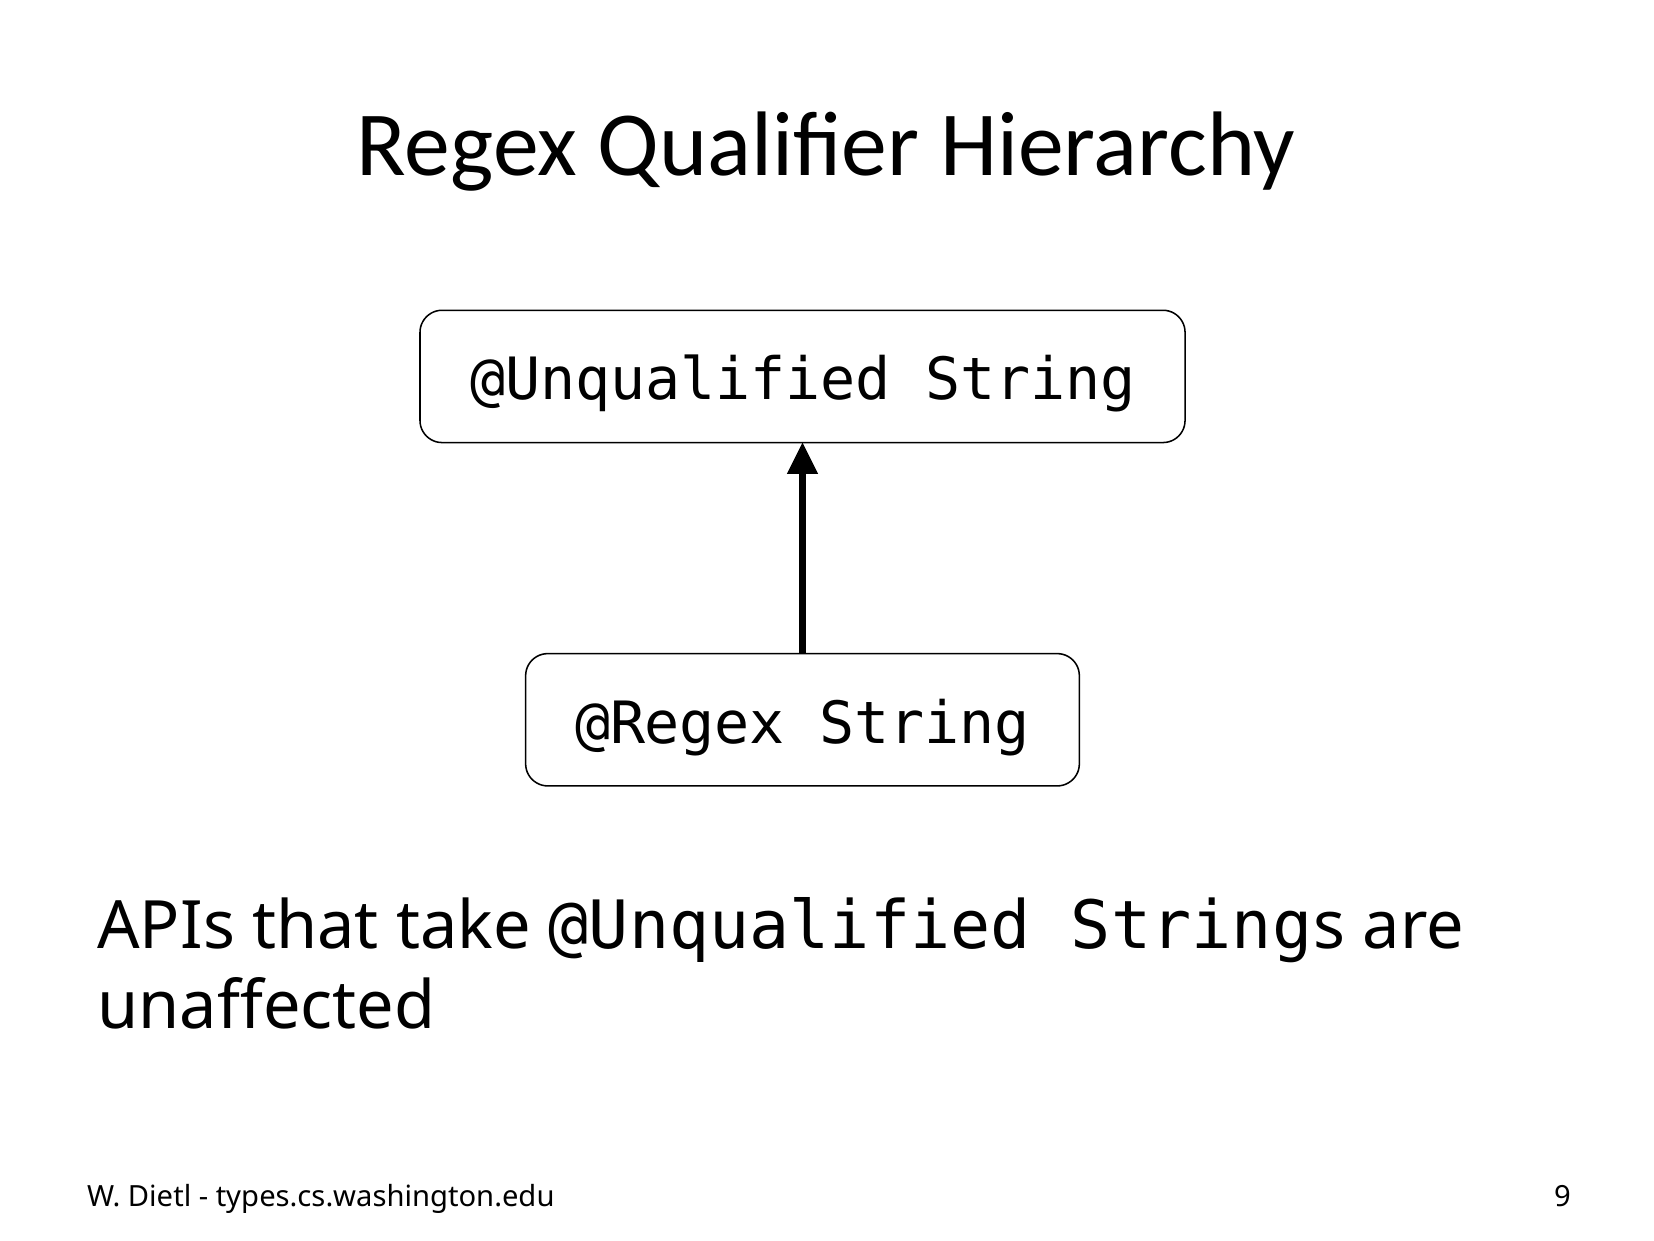

# Regex Qualifier Hierarchy
@Unqualified String
@Regex String
APIs that take @Unqualified Strings are unaffected
W. Dietl - types.cs.washington.edu
9